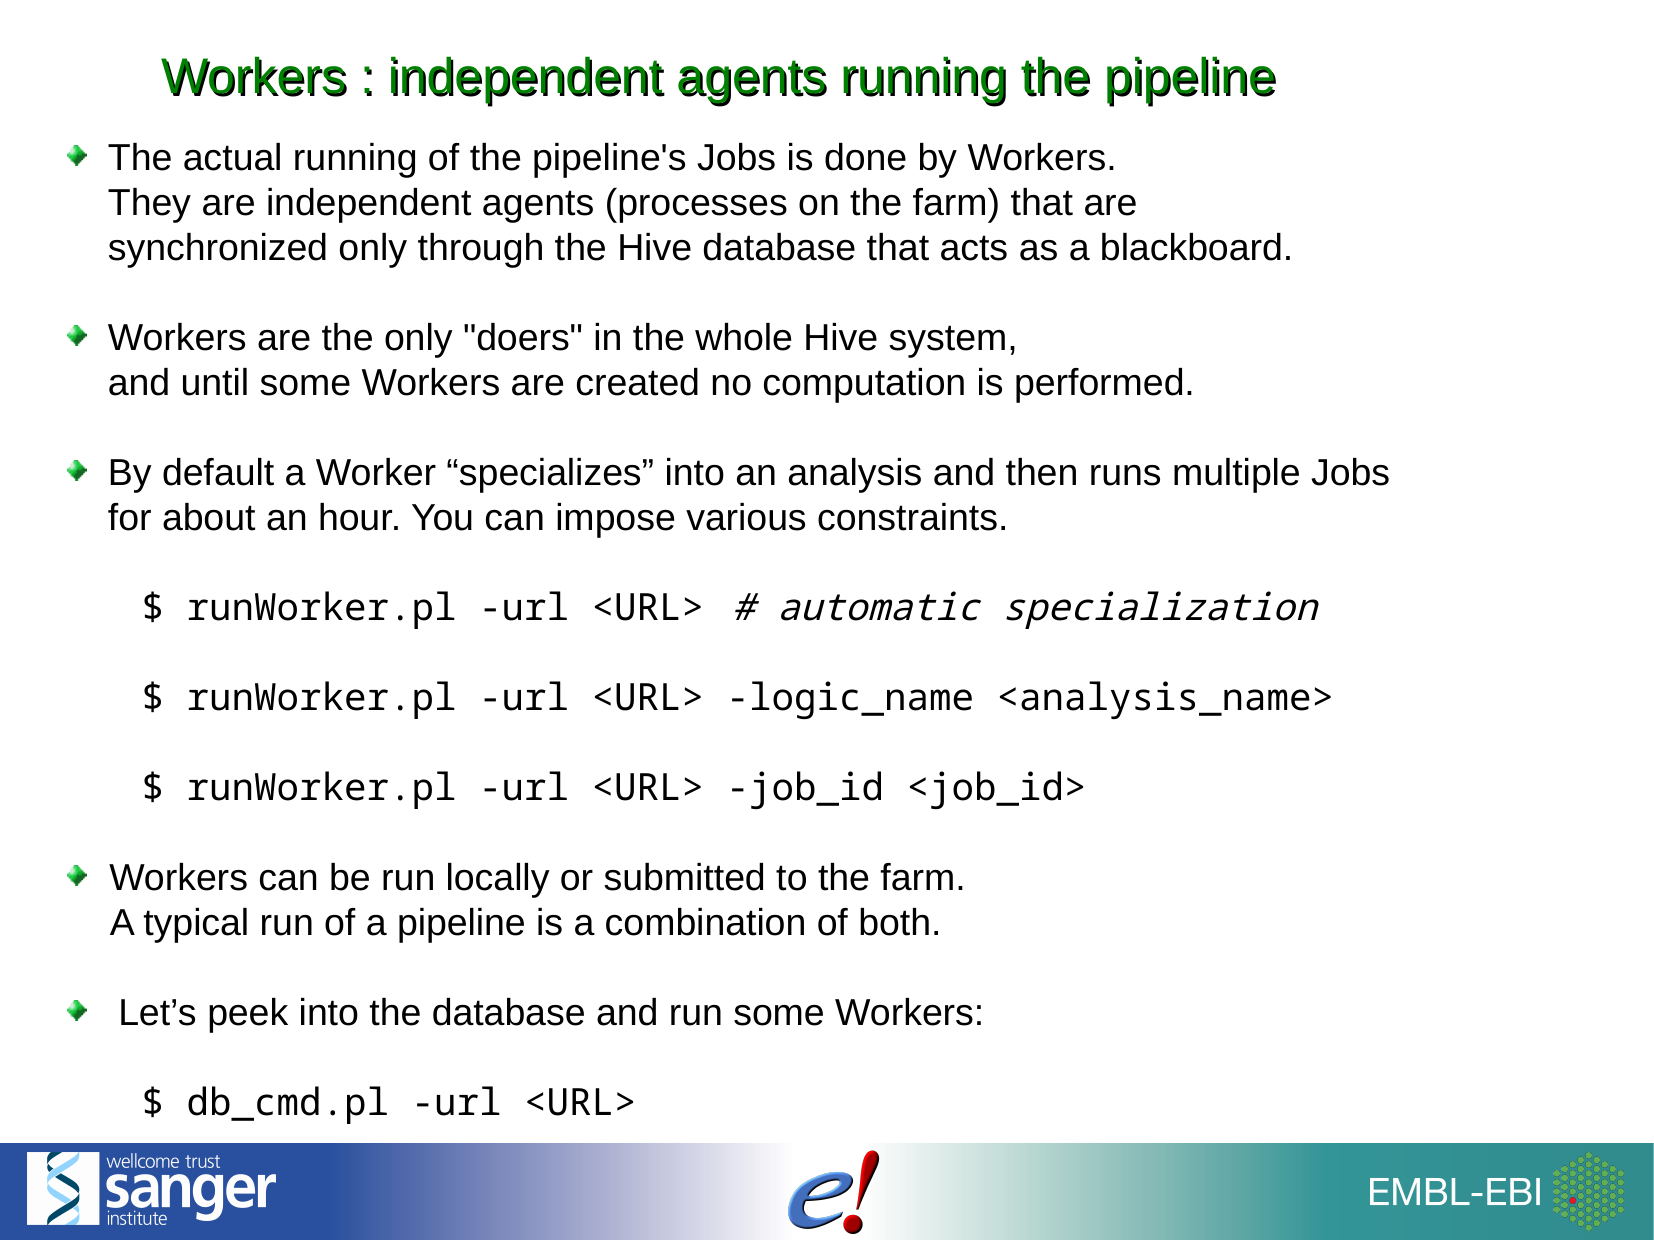

Workers : independent agents running the pipeline
 The actual running of the pipeline's Jobs is done by Workers.
 They are independent agents (processes on the farm) that are
 synchronized only through the Hive database that acts as a blackboard.
 Workers are the only "doers" in the whole Hive system,
 and until some Workers are created no computation is performed.
 By default a Worker “specializes” into an analysis and then runs multiple Jobs
 for about an hour. You can impose various constraints.
	$ runWorker.pl -url <URL>	# automatic specialization
	$ runWorker.pl -url <URL> -logic_name <analysis_name>
	$ runWorker.pl -url <URL> -job_id <job_id>
 Workers can be run locally or submitted to the farm.
 A typical run of a pipeline is a combination of both.
 Let’s peek into the database and run some Workers:
	$ db_cmd.pl -url <URL>